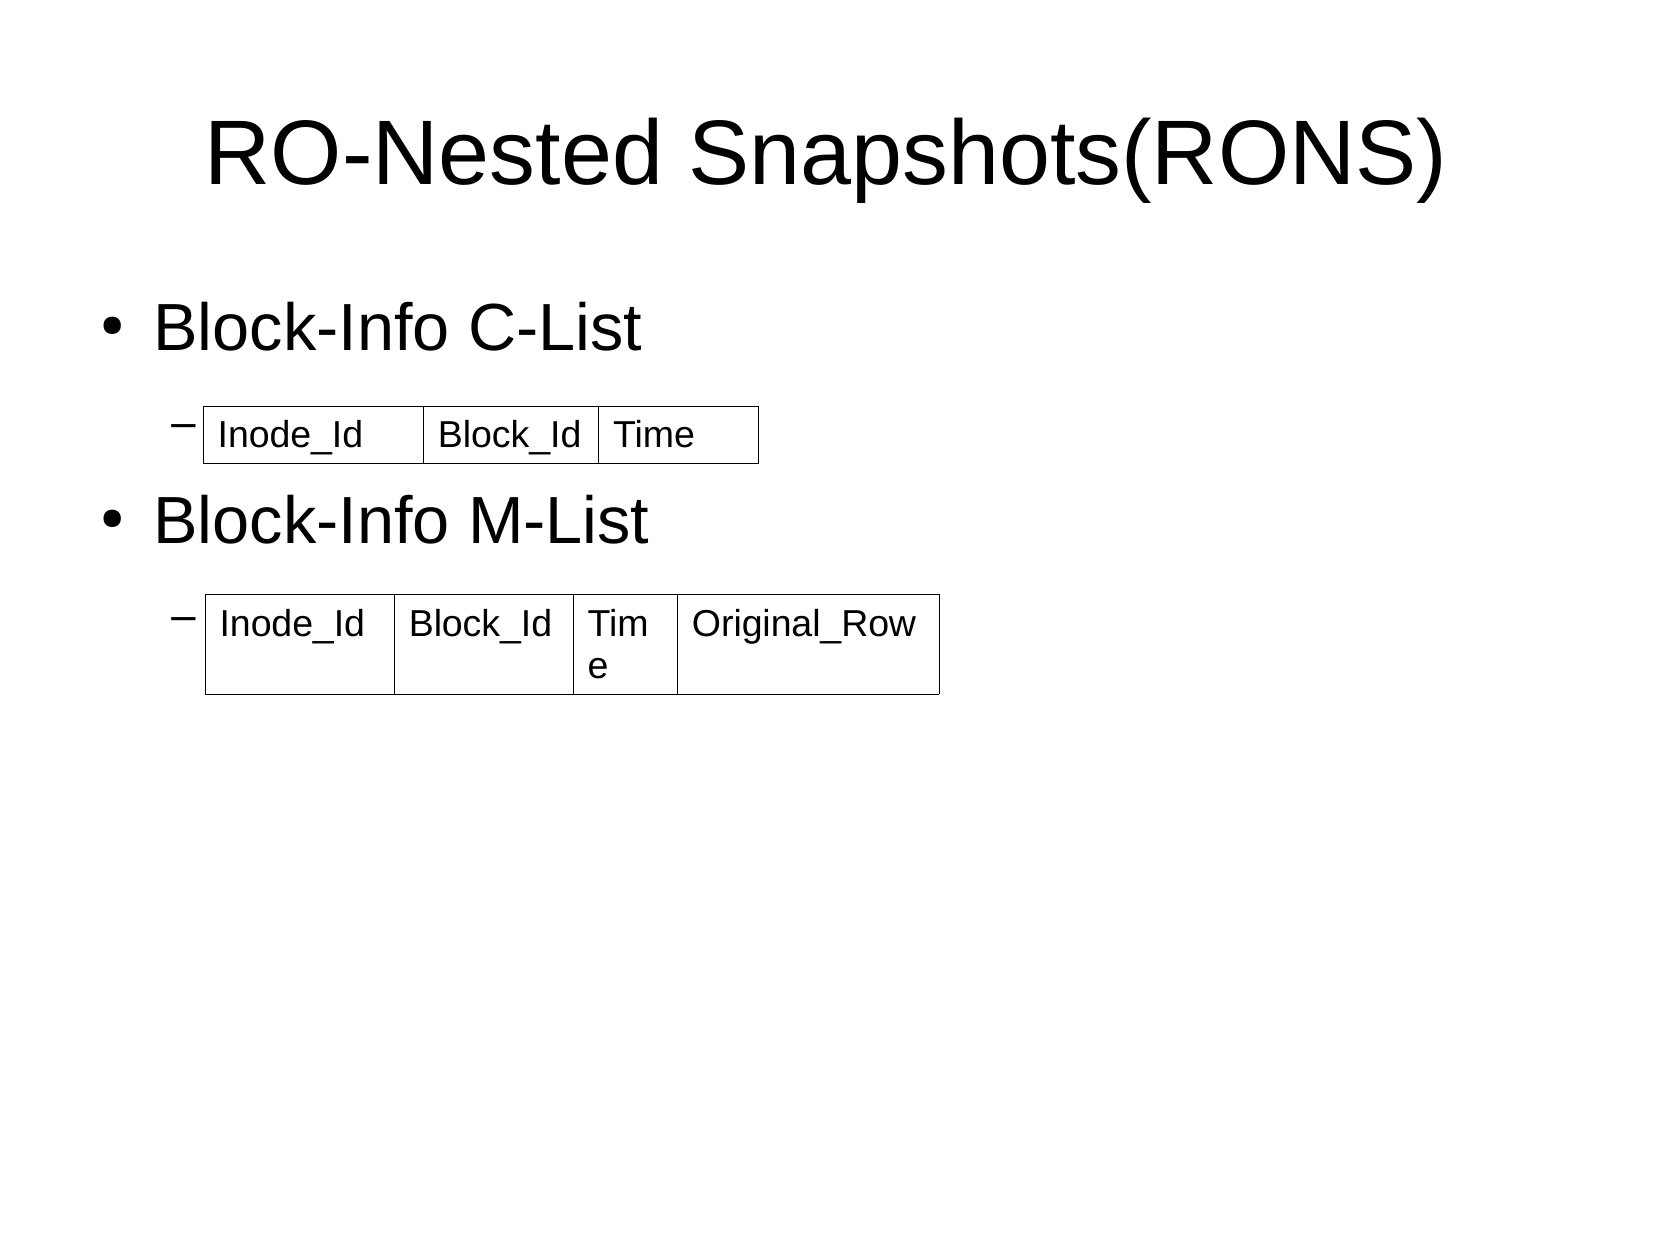

# RO-Nested Snapshots(RONS)
Block-Info C-List
Block-Info M-List
| Inode\_Id | Block\_Id | Time |
| --- | --- | --- |
| Inode\_Id | Block\_Id | Time | Original\_Row |
| --- | --- | --- | --- |